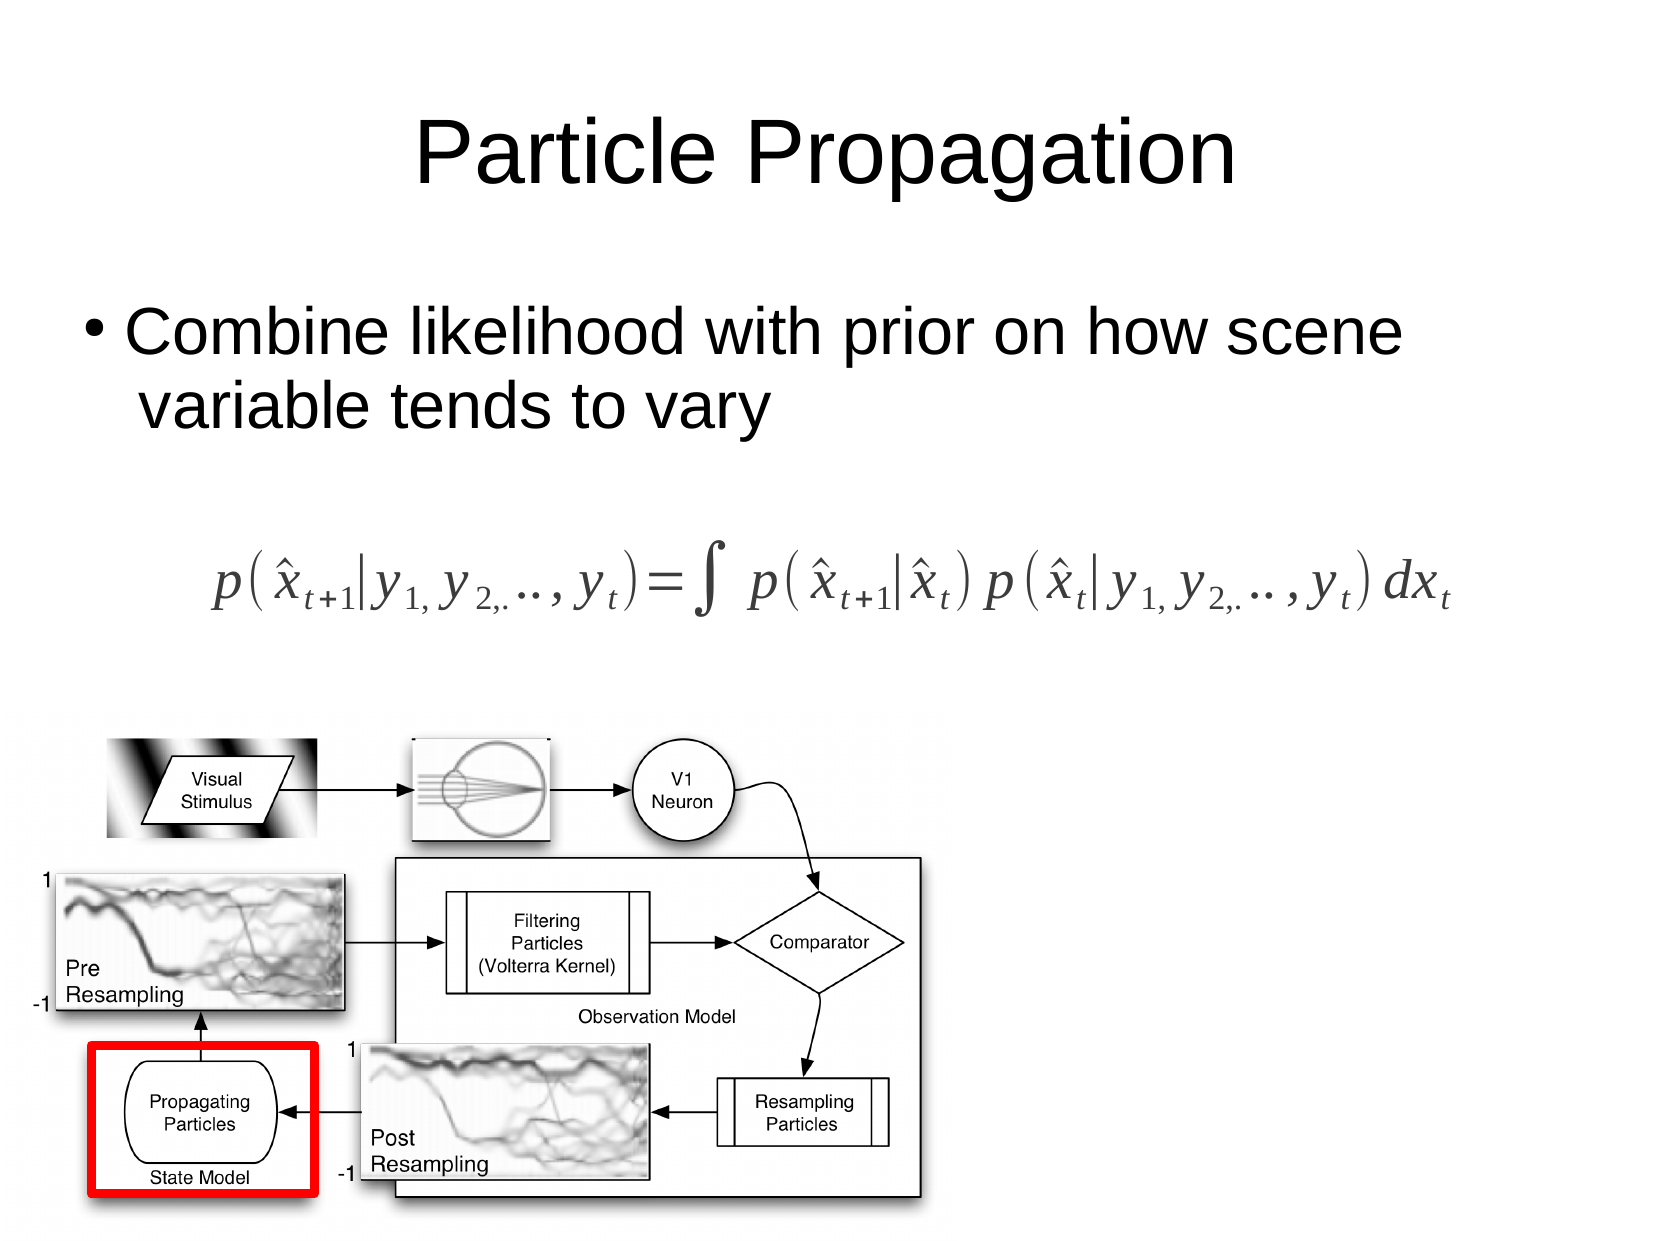

# Particle Propagation
 Combine likelihood with prior on how scene variable tends to vary